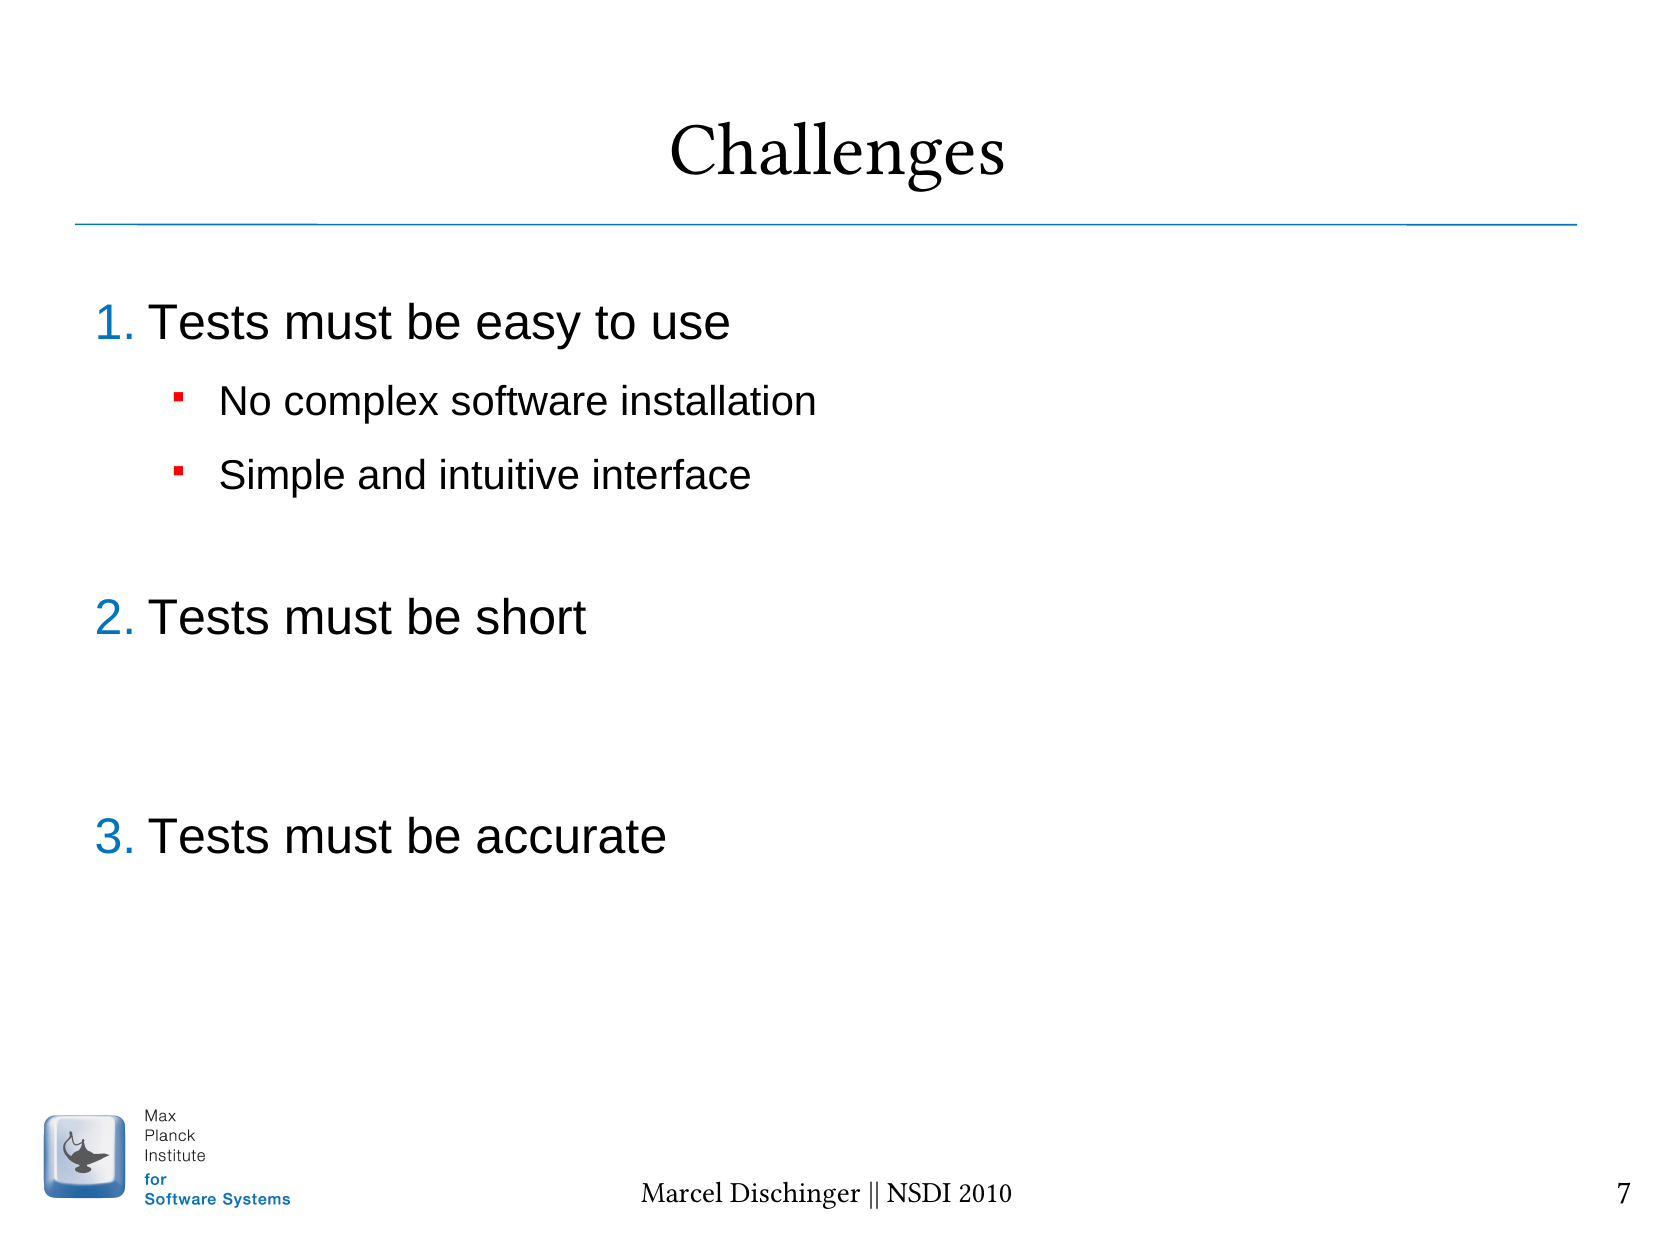

# Challenges
Tests must be easy to use
No complex software installation
Simple and intuitive interface
Tests must be short
Tests must be accurate